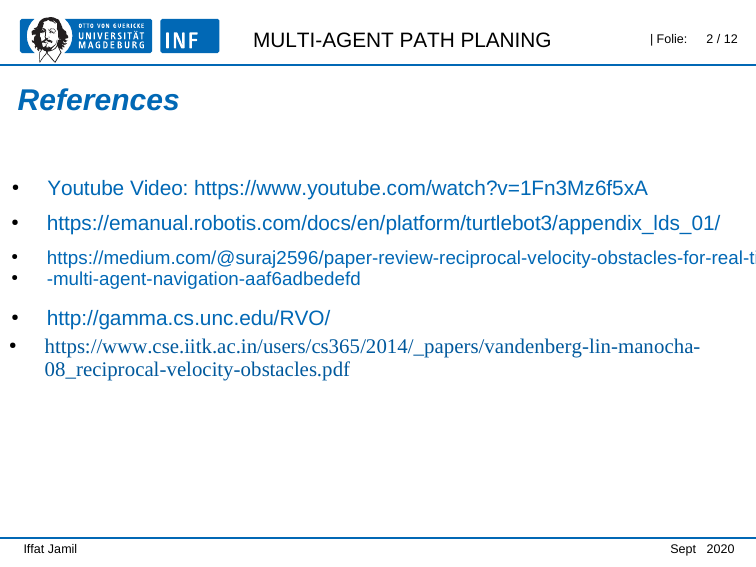

MULTI-AGENT PATH PLANING
| Folie:
2 / 12
References
Youtube Video: https://www.youtube.com/watch?v=1Fn3Mz6f5xA
https://emanual.robotis.com/docs/en/platform/turtlebot3/appendix_lds_01/
https://medium.com/@suraj2596/paper-review-reciprocal-velocity-obstacles-for-real-time
-multi-agent-navigation-aaf6adbedefd
http://gamma.cs.unc.edu/RVO/
https://www.cse.iitk.ac.in/users/cs365/2014/_papers/vandenberg-lin-manocha-08_reciprocal-velocity-obstacles.pdf
 Iffat Jamil
 Sept
2020